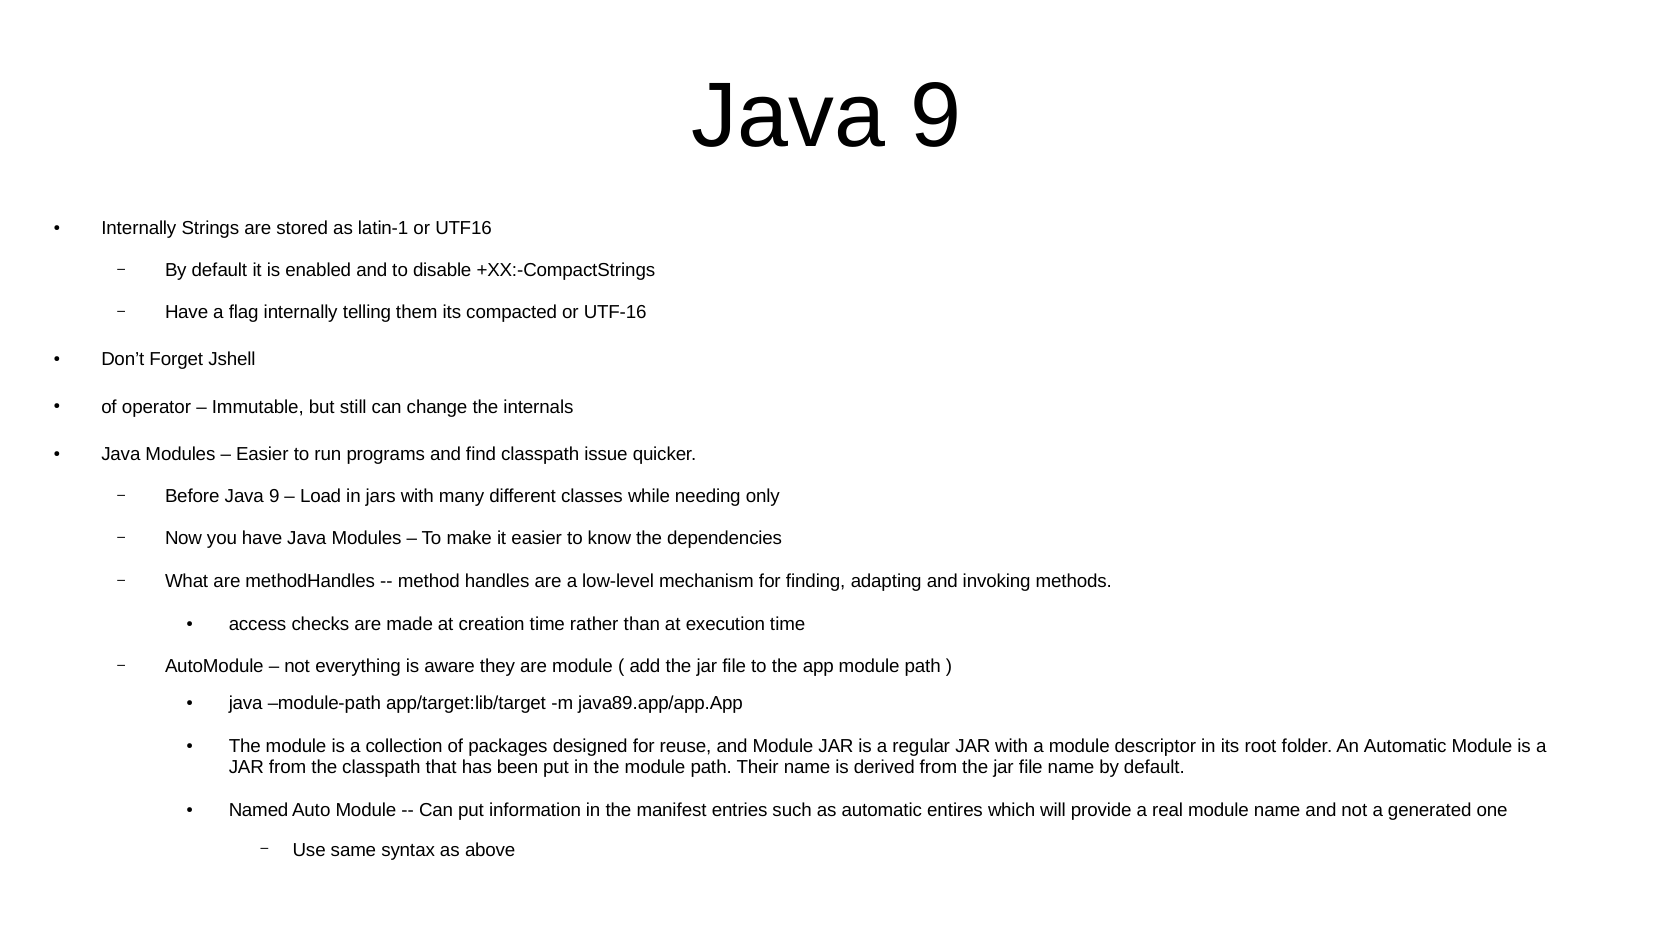

# Java 9
Internally Strings are stored as latin-1 or UTF16
By default it is enabled and to disable +XX:-CompactStrings
Have a flag internally telling them its compacted or UTF-16
Don’t Forget Jshell
of operator – Immutable, but still can change the internals
Java Modules – Easier to run programs and find classpath issue quicker.
Before Java 9 – Load in jars with many different classes while needing only
Now you have Java Modules – To make it easier to know the dependencies
What are methodHandles -- method handles are a low-level mechanism for finding, adapting and invoking methods.
access checks are made at creation time rather than at execution time
AutoModule – not everything is aware they are module ( add the jar file to the app module path )
java –module-path app/target:lib/target -m java89.app/app.App
The module is a collection of packages designed for reuse, and Module JAR is a regular JAR with a module descriptor in its root folder. An Automatic Module is a JAR from the classpath that has been put in the module path. Their name is derived from the jar file name by default.
Named Auto Module -- Can put information in the manifest entries such as automatic entires which will provide a real module name and not a generated one
Use same syntax as above